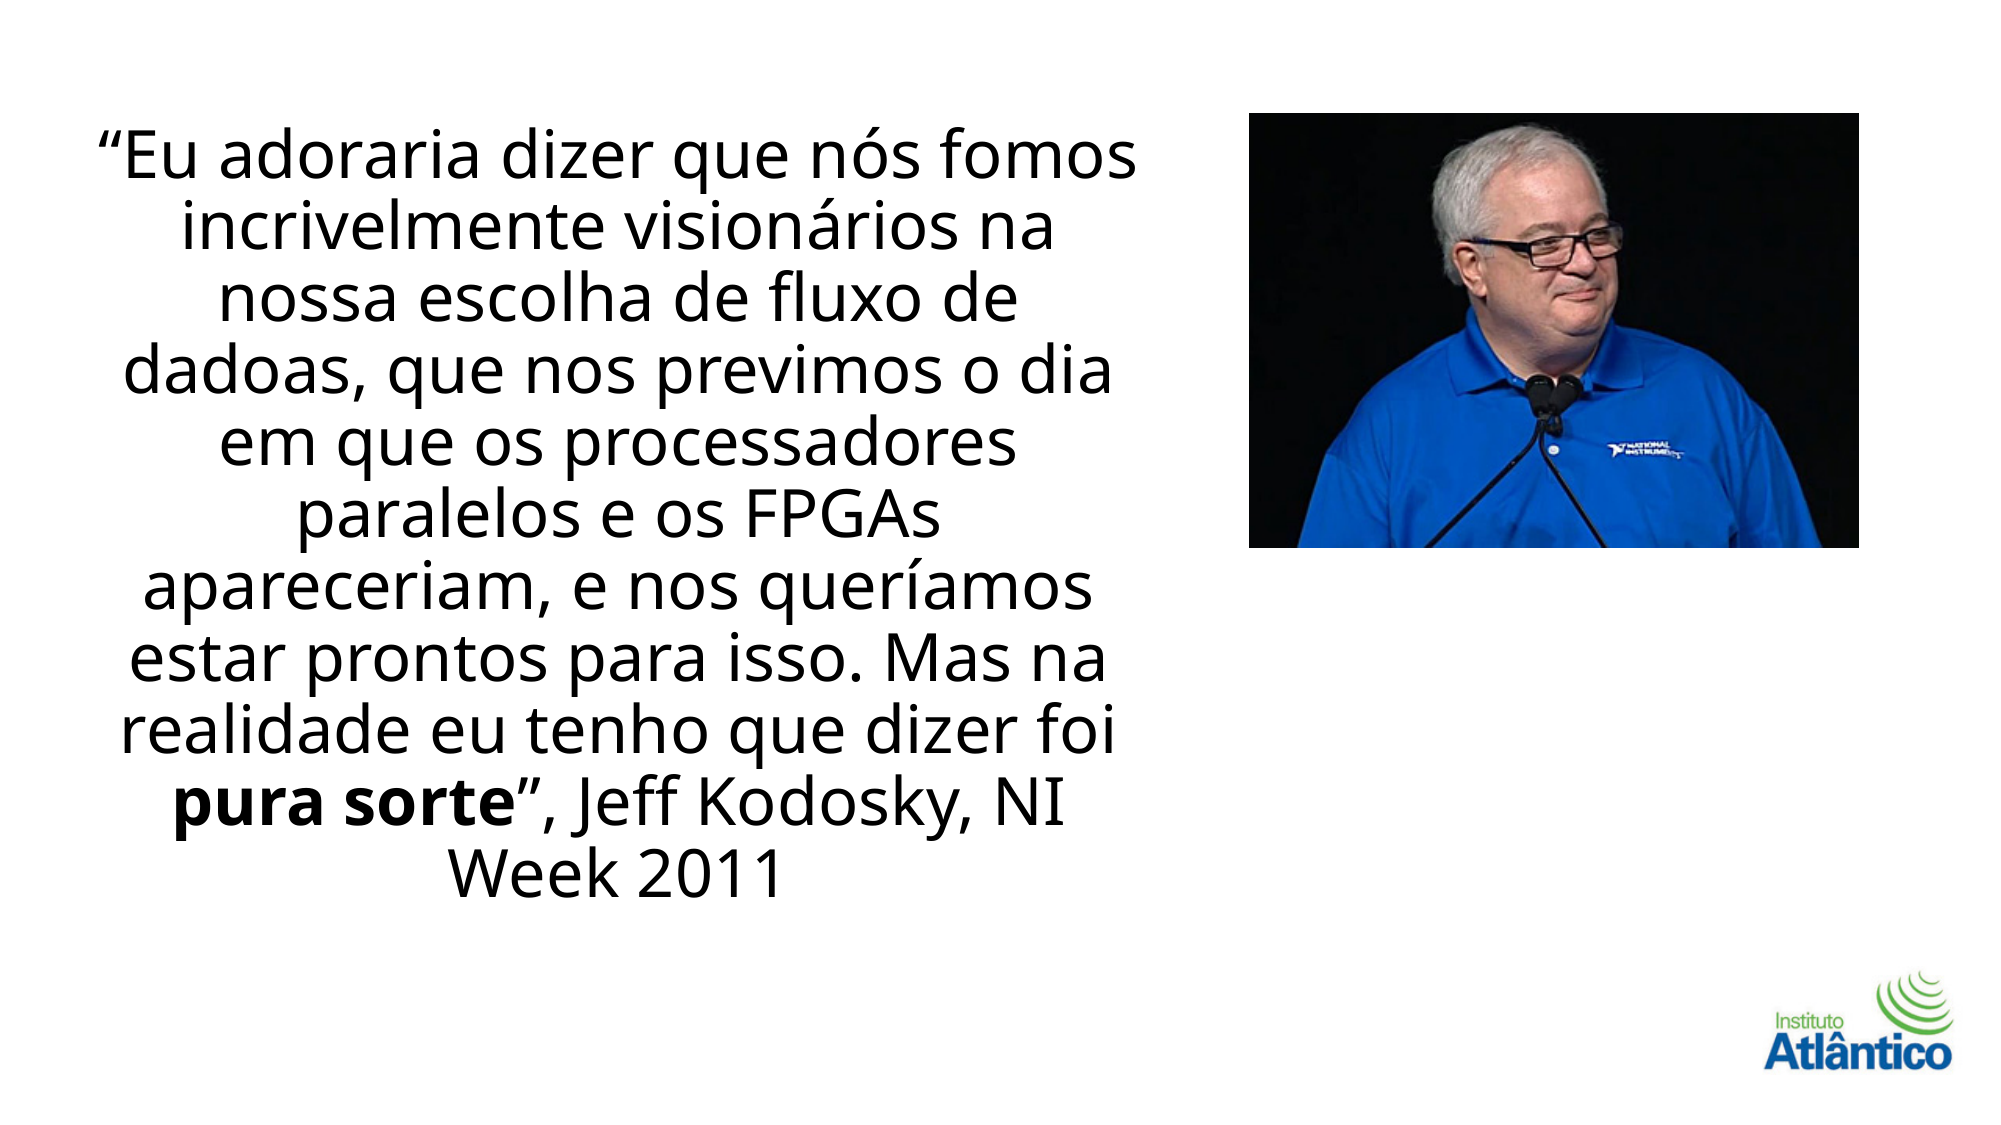

# “Eu adoraria dizer que nós fomos incrivelmente visionários na nossa escolha de fluxo de dadoas, que nos previmos o dia em que os processadores paralelos e os FPGAs apareceriam, e nos queríamos estar prontos para isso. Mas na realidade eu tenho que dizer foi pura sorte”, Jeff Kodosky, NI Week 2011